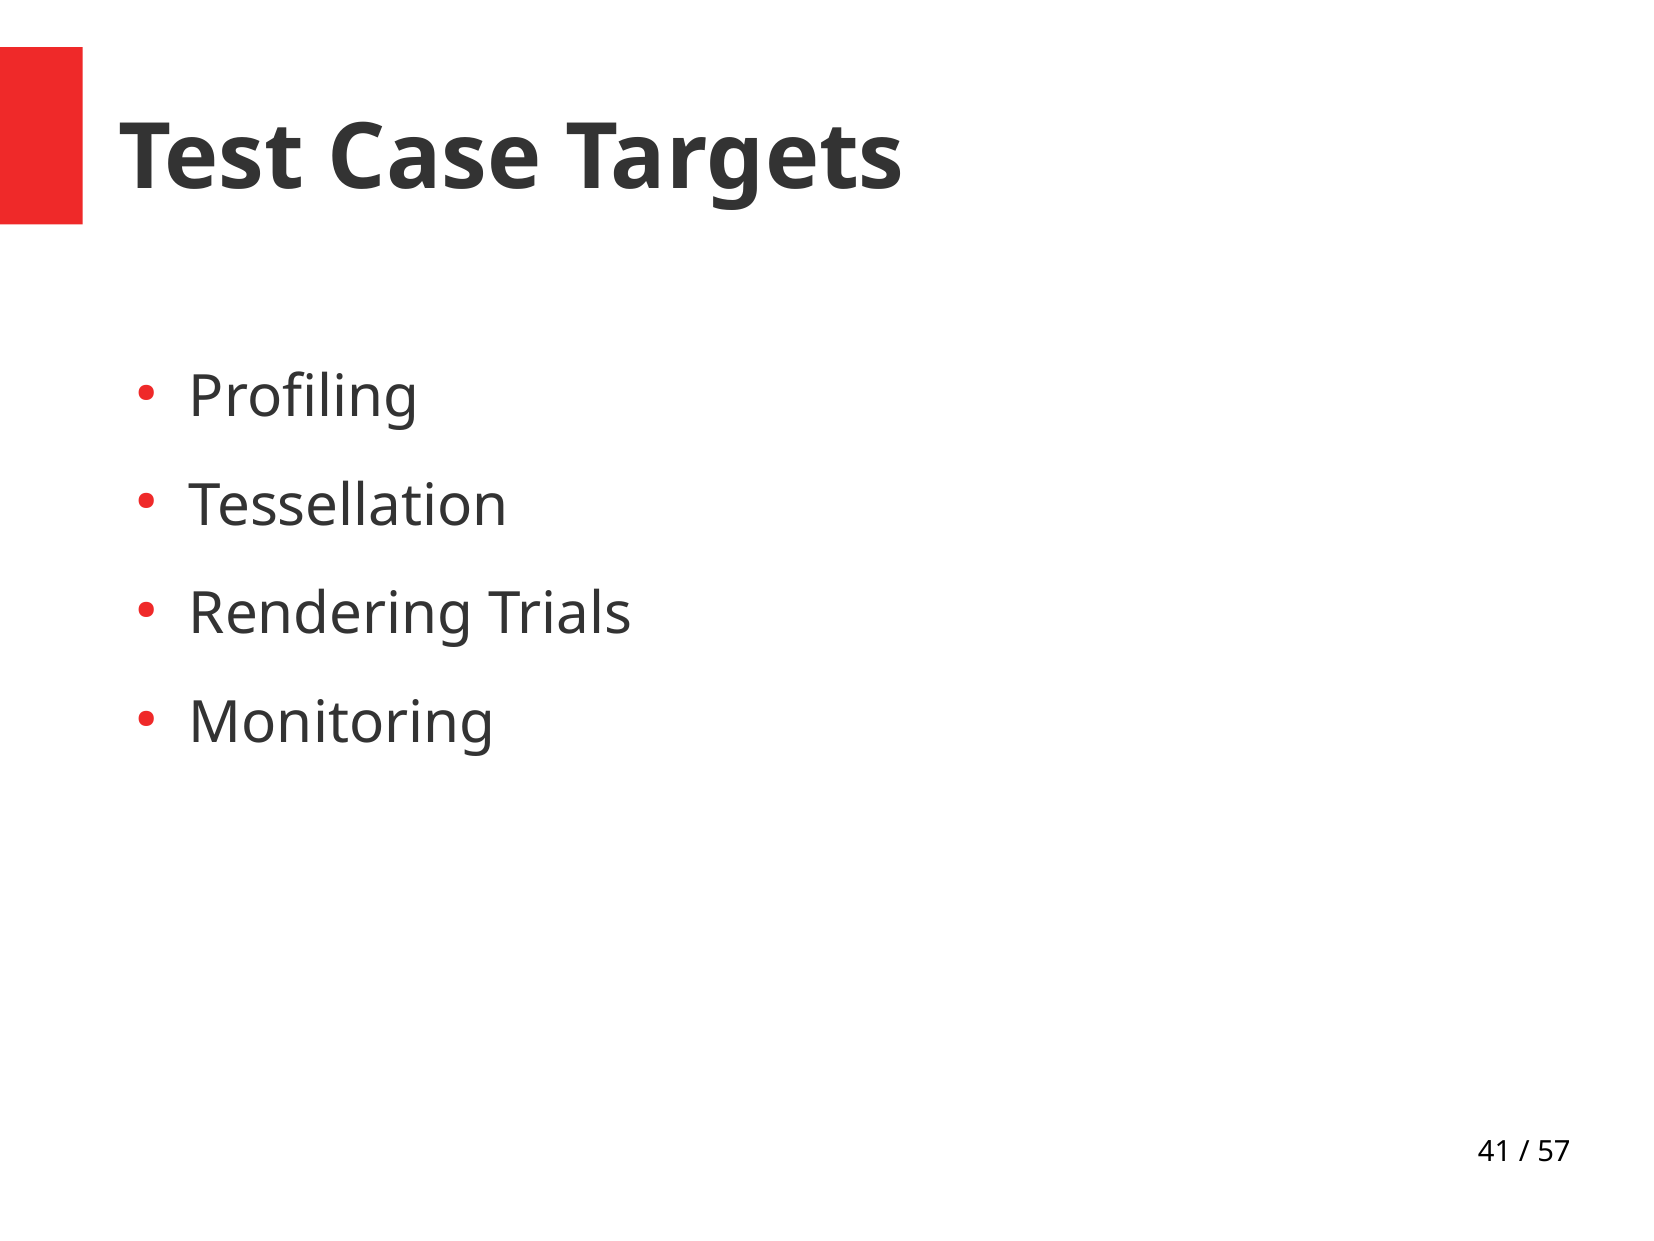

# Test Case Targets
Profiling
Tessellation
Rendering Trials
Monitoring
41